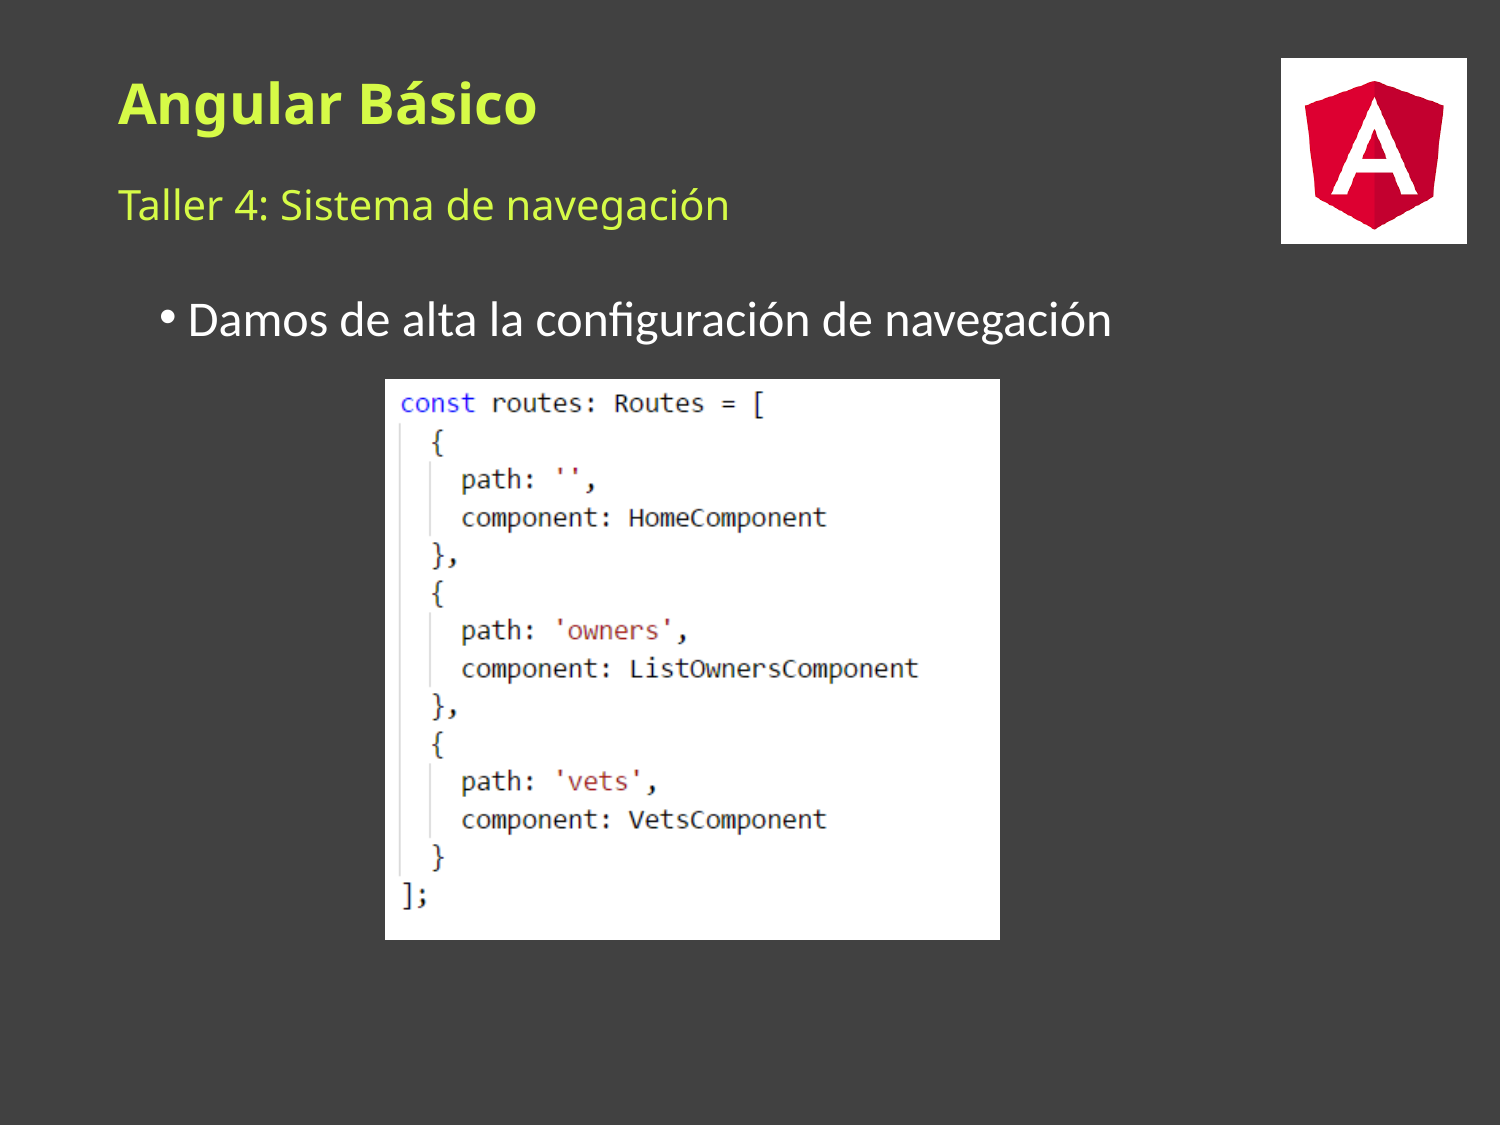

# Angular Básico
Taller 4: Sistema de navegación
Damos de alta la configuración de navegación